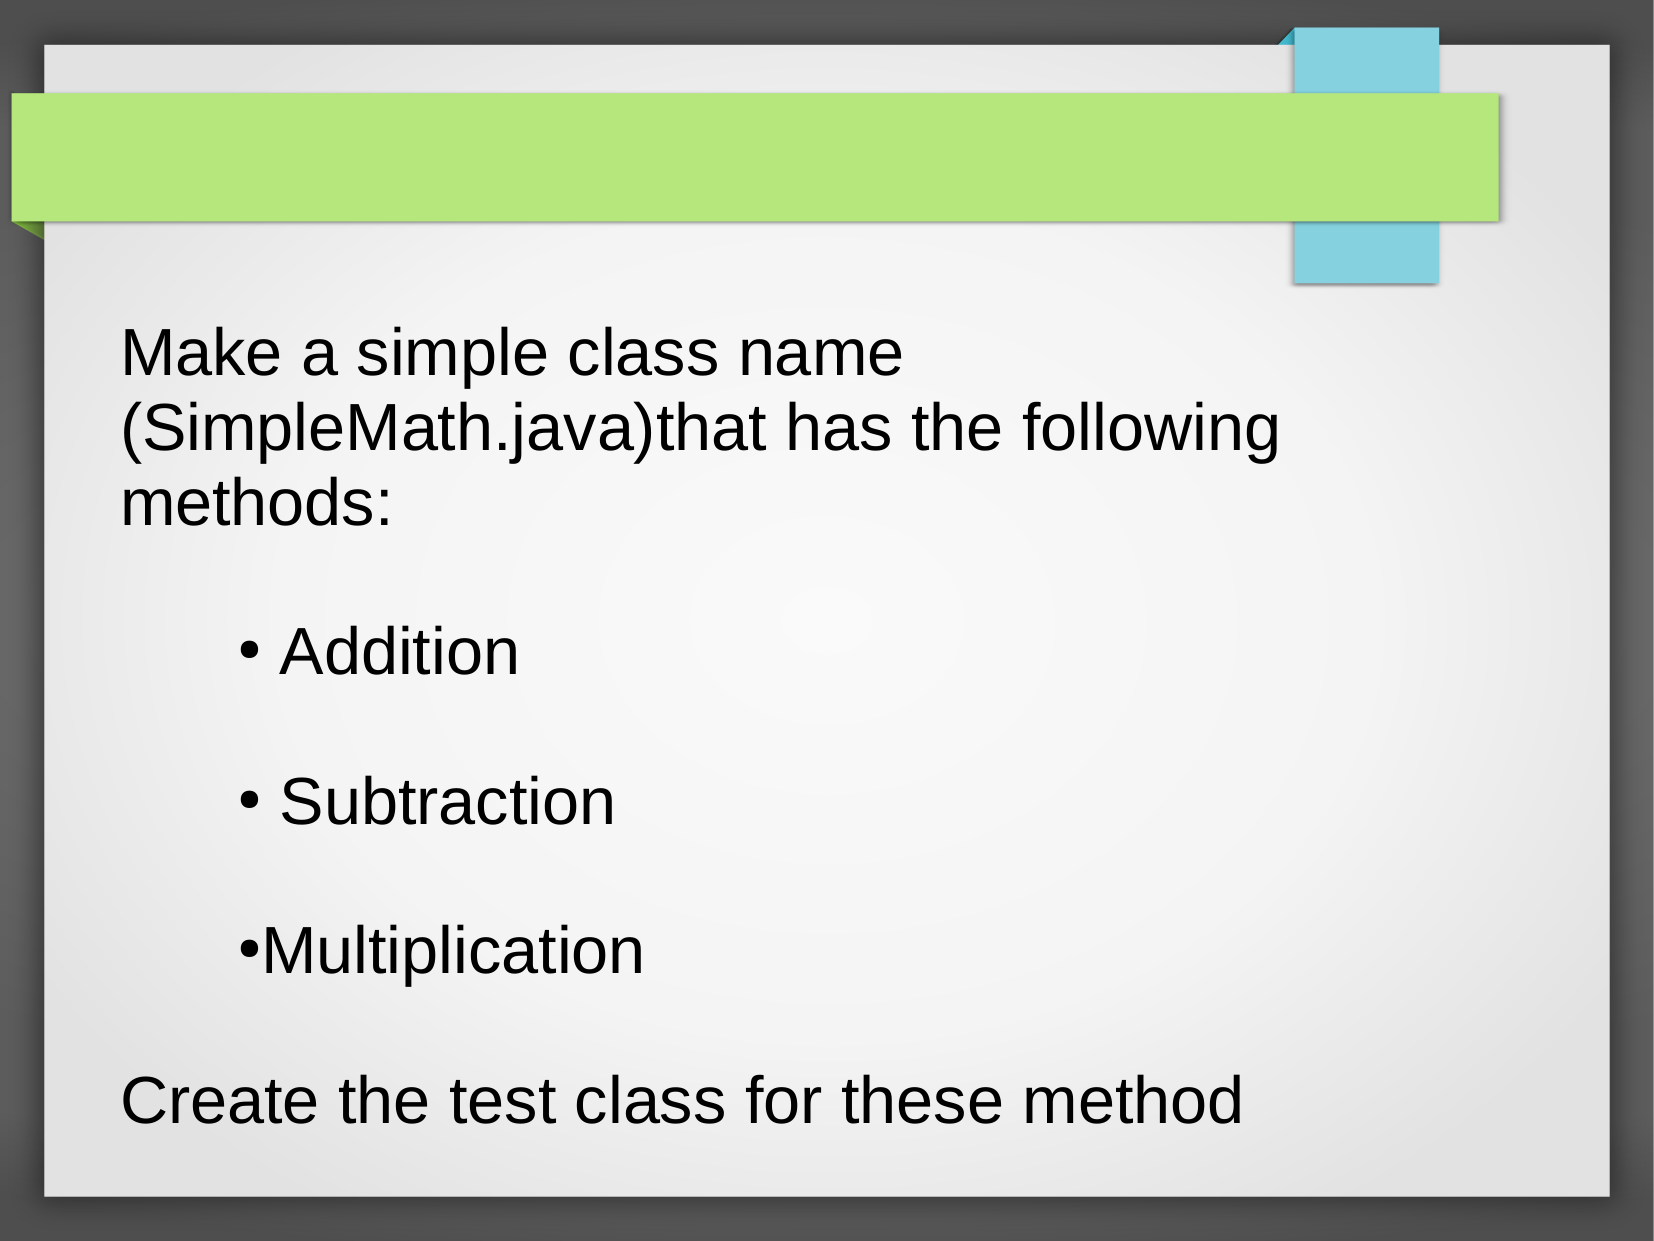

# Make a simple class name (SimpleMath.java)that has the following methods:
 Addition
 Subtraction
Multiplication
Create the test class for these method